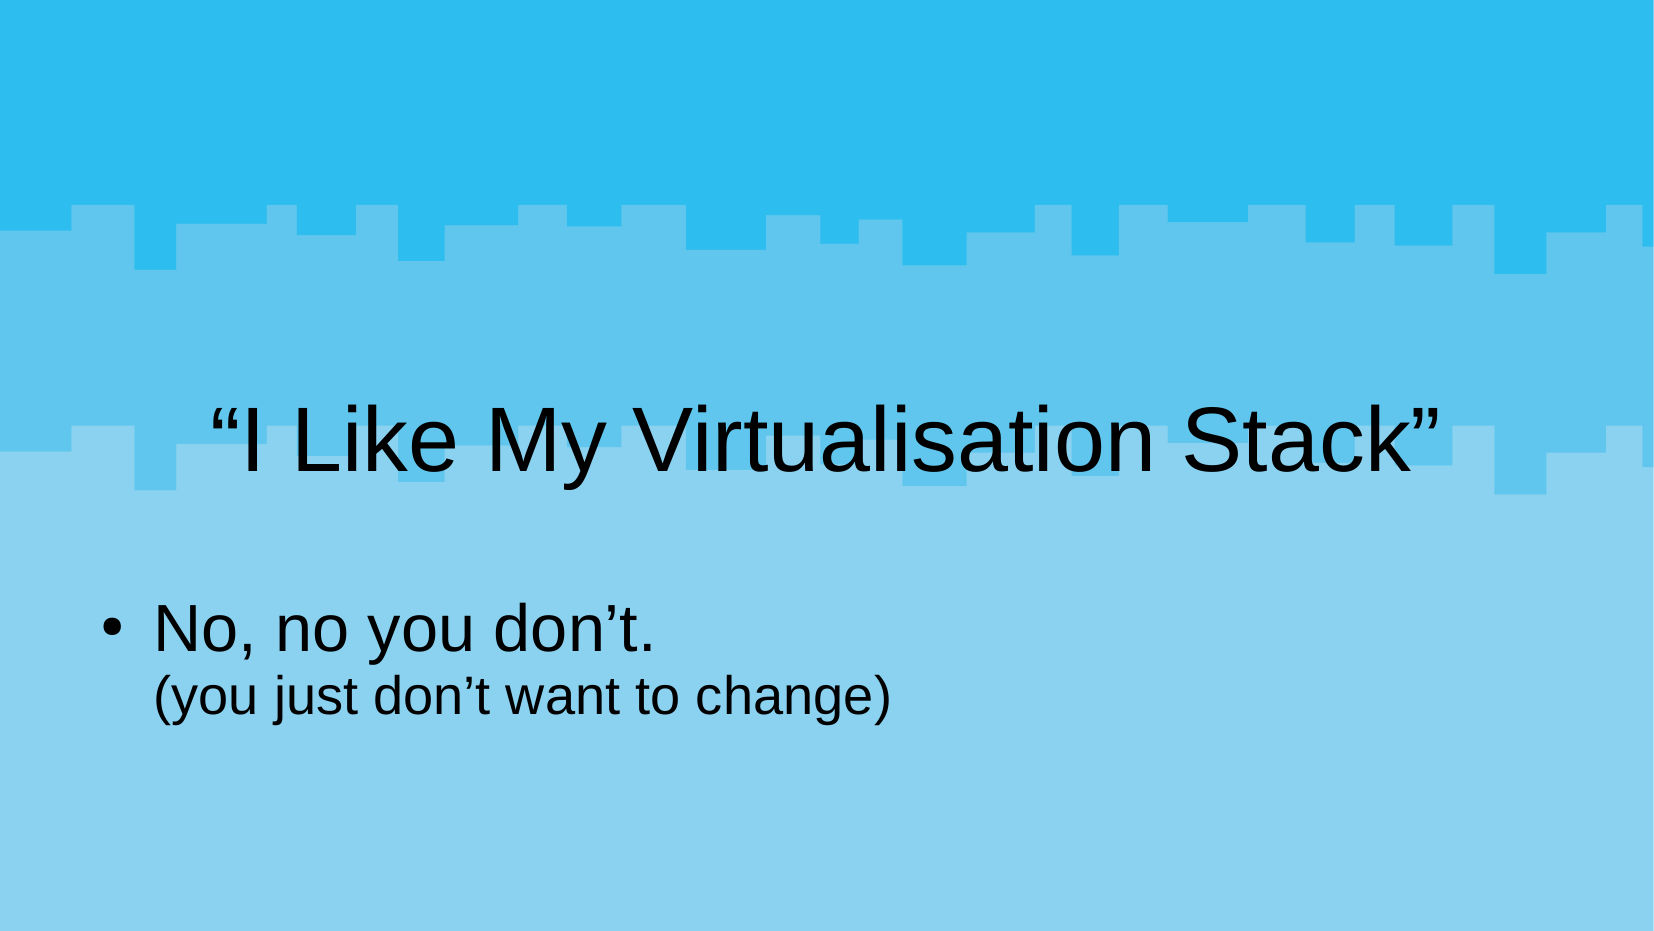

# “I Like My Virtualisation Stack”
No, no you don’t.
(you just don’t want to change)